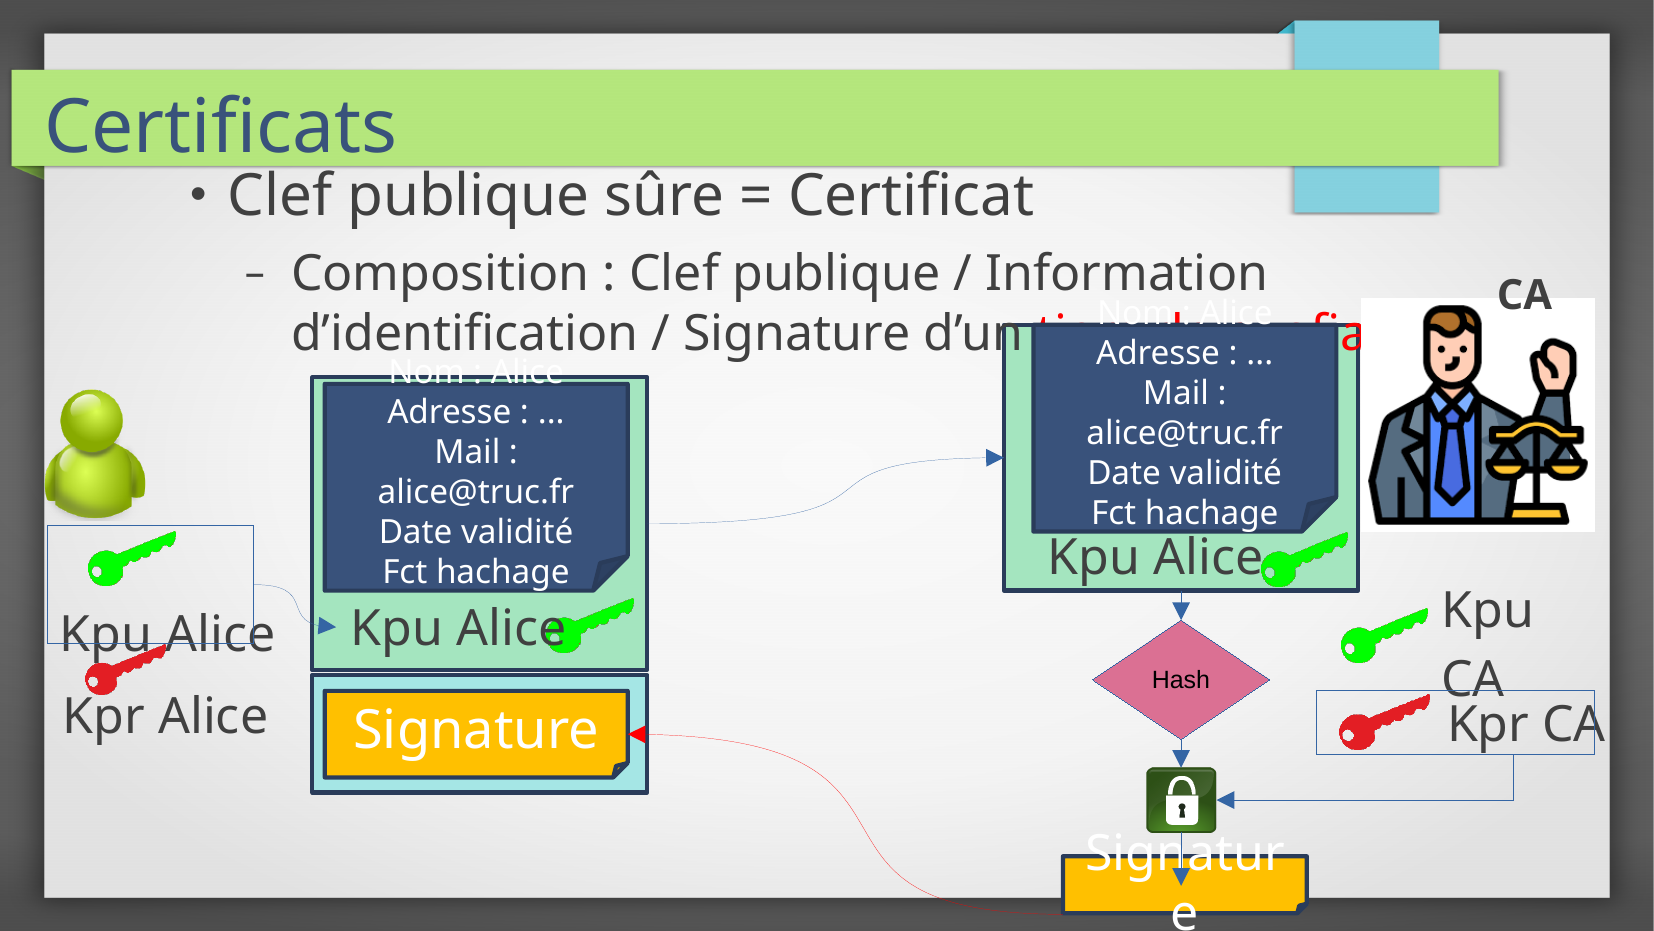

Certificats
Clef publique sûre = Certificat
Composition : Clef publique / Information d’identification / Signature d’un tiers de confiance
CA
Nom : Alice
Adresse : ...
Mail : alice@truc.fr
Date validité
Fct hachage
Nom : Alice
Adresse : ...
Mail : alice@truc.fr
Date validité
Fct hachage
Kpu Alice
Kpu CA
Kpu Alice
Kpu Alice
Hash
Kpr Alice
Kpr CA
Signature
Signature